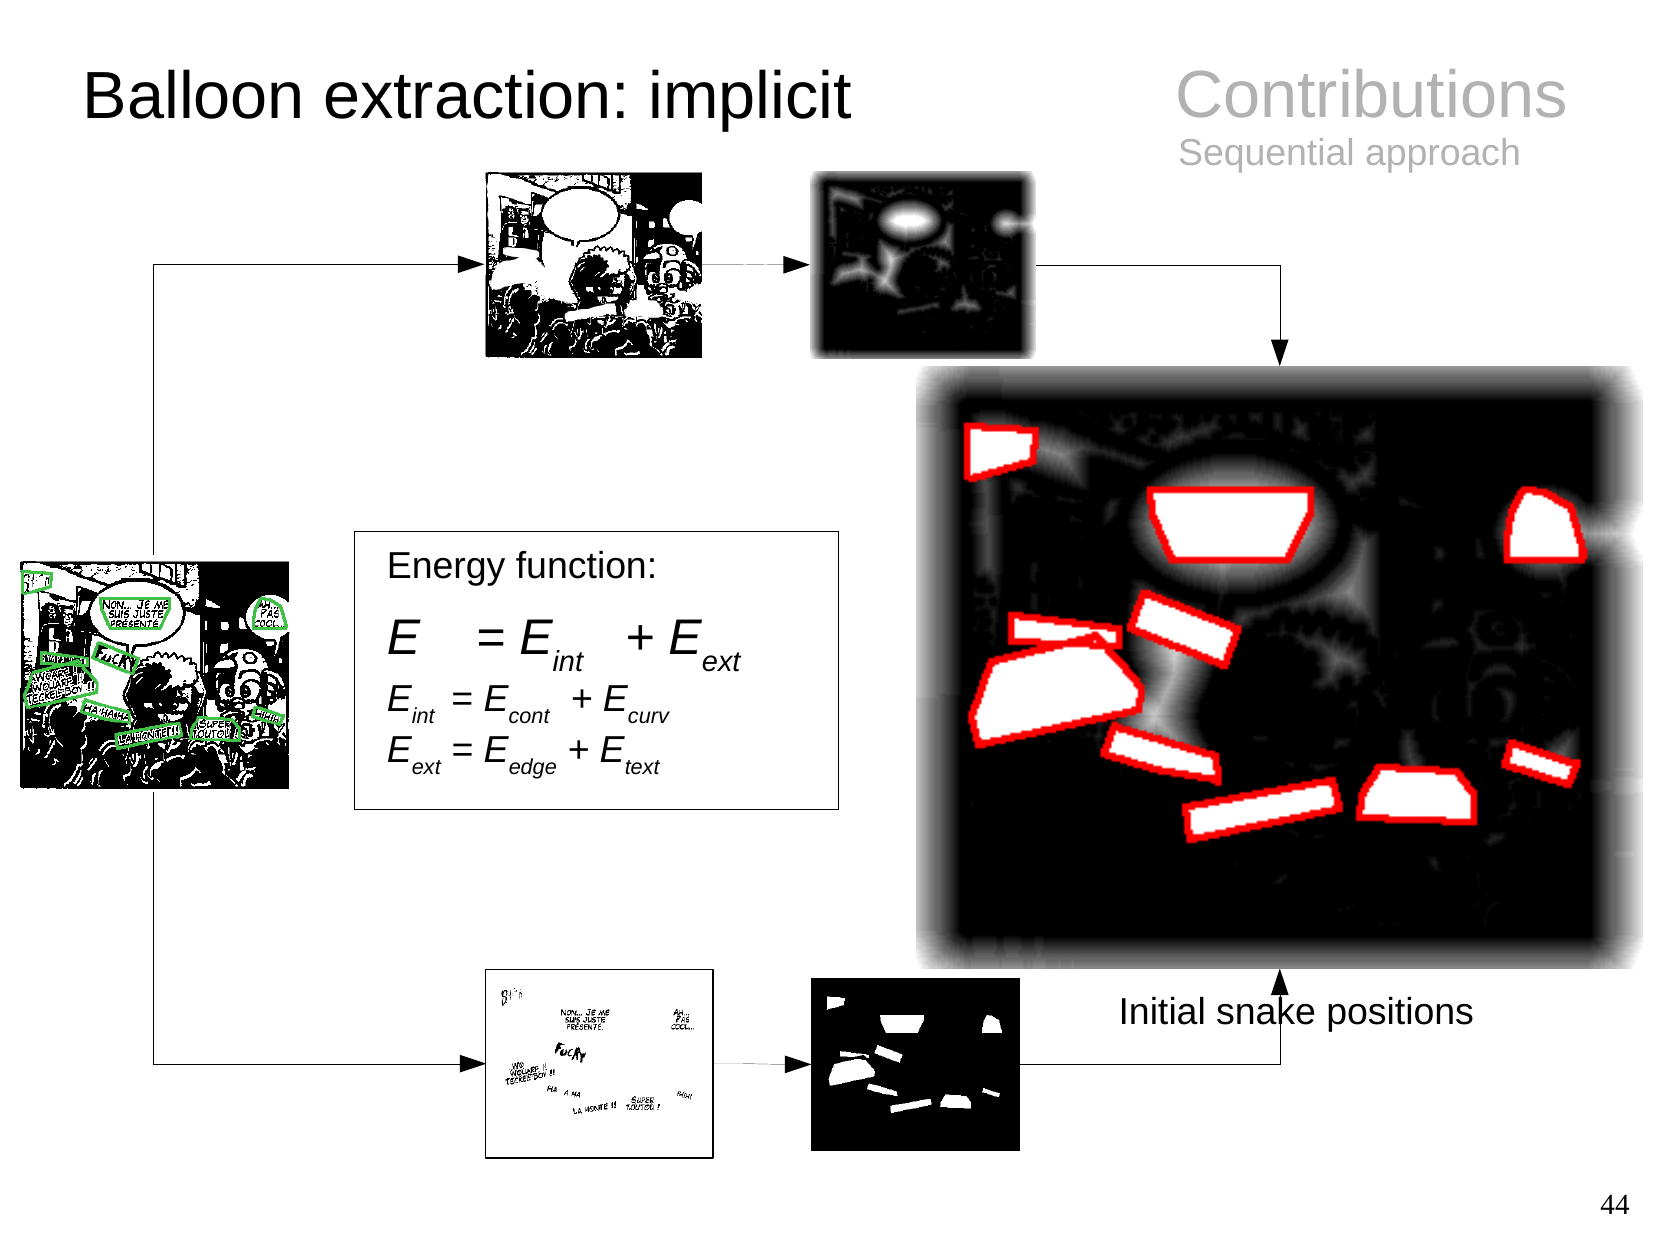

# Balloon extraction: implicit
Energy function:
E = Eint + Eext
Eint = Econt + Ecurv
Eext = Eedge + Etext
Initial snake positions
44